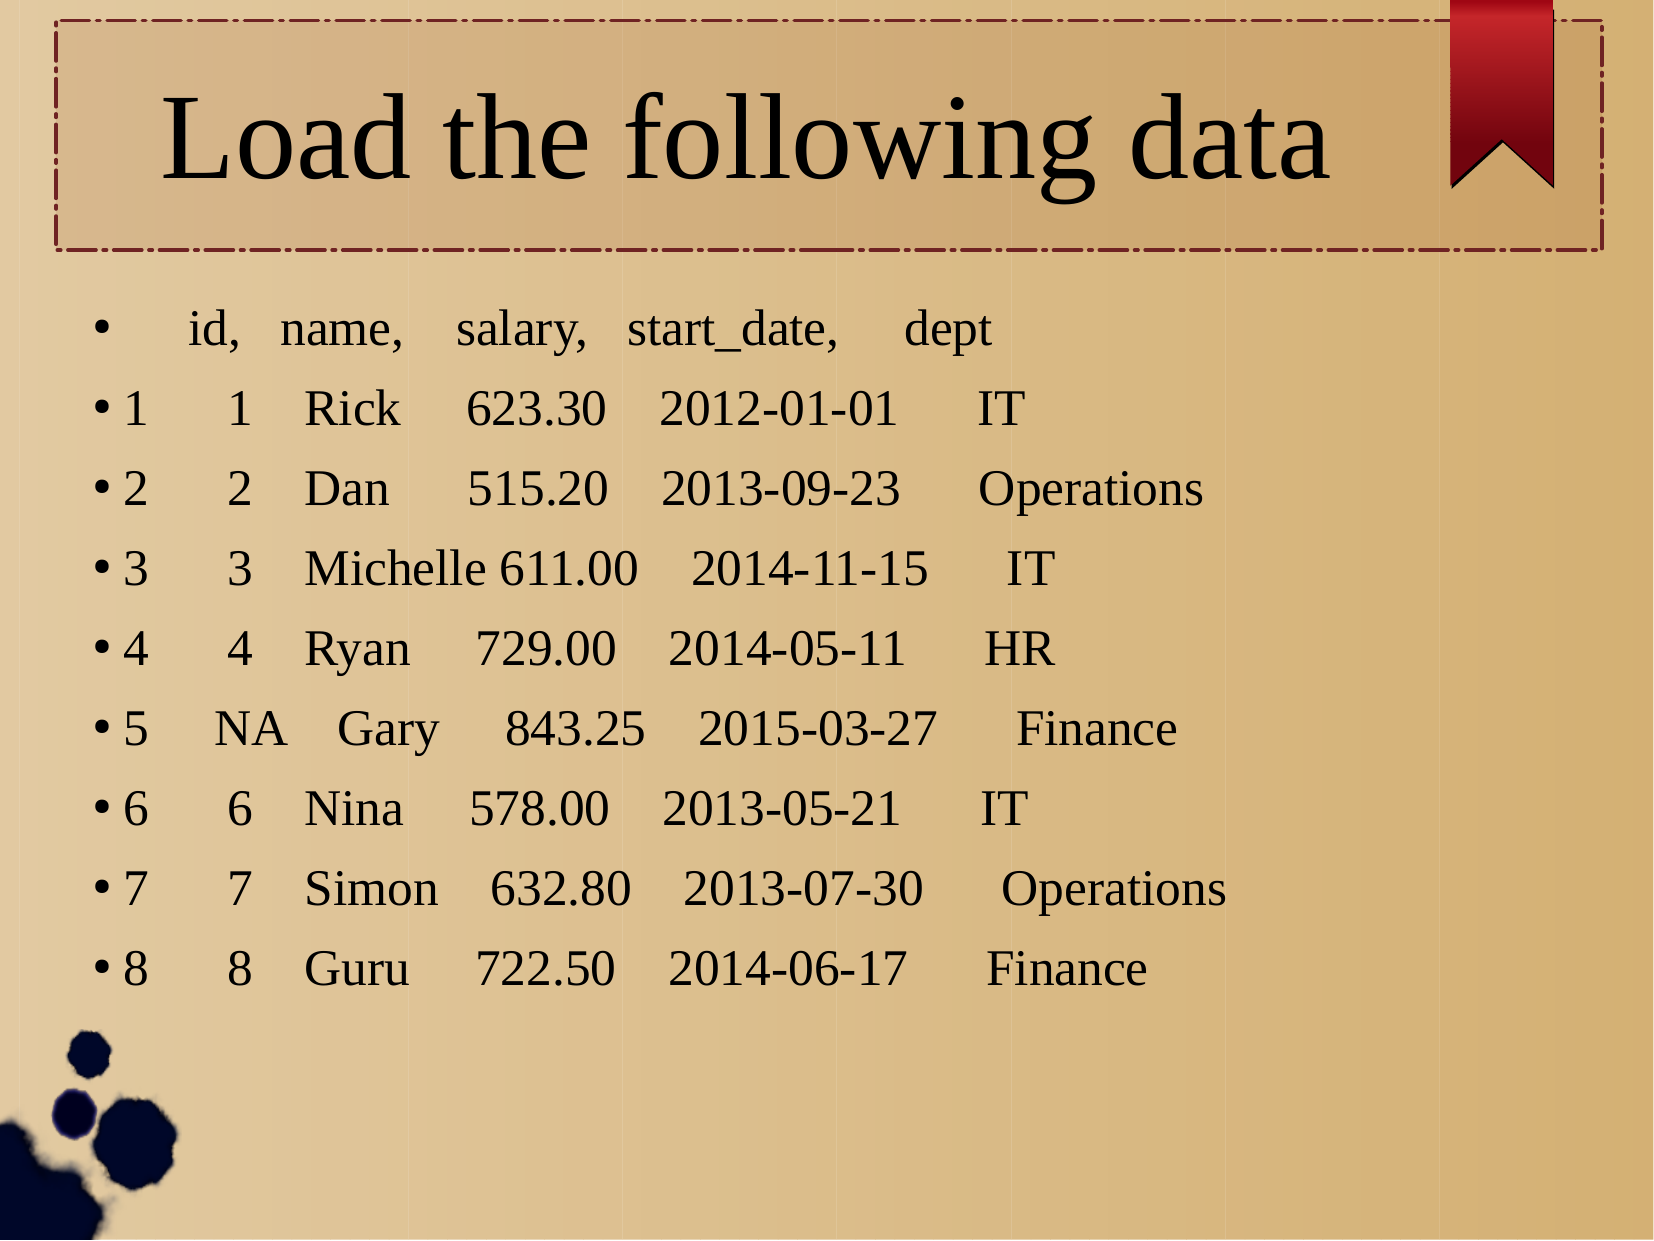

# Load the following data
 id, name, salary, start_date, dept
1 1 Rick 623.30 2012-01-01 IT
2 2 Dan 515.20 2013-09-23 Operations
3 3 Michelle 611.00 2014-11-15 IT
4 4 Ryan 729.00 2014-05-11 HR
5 NA Gary 843.25 2015-03-27 Finance
6 6 Nina 578.00 2013-05-21 IT
7 7 Simon 632.80 2013-07-30 Operations
8 8 Guru 722.50 2014-06-17 Finance